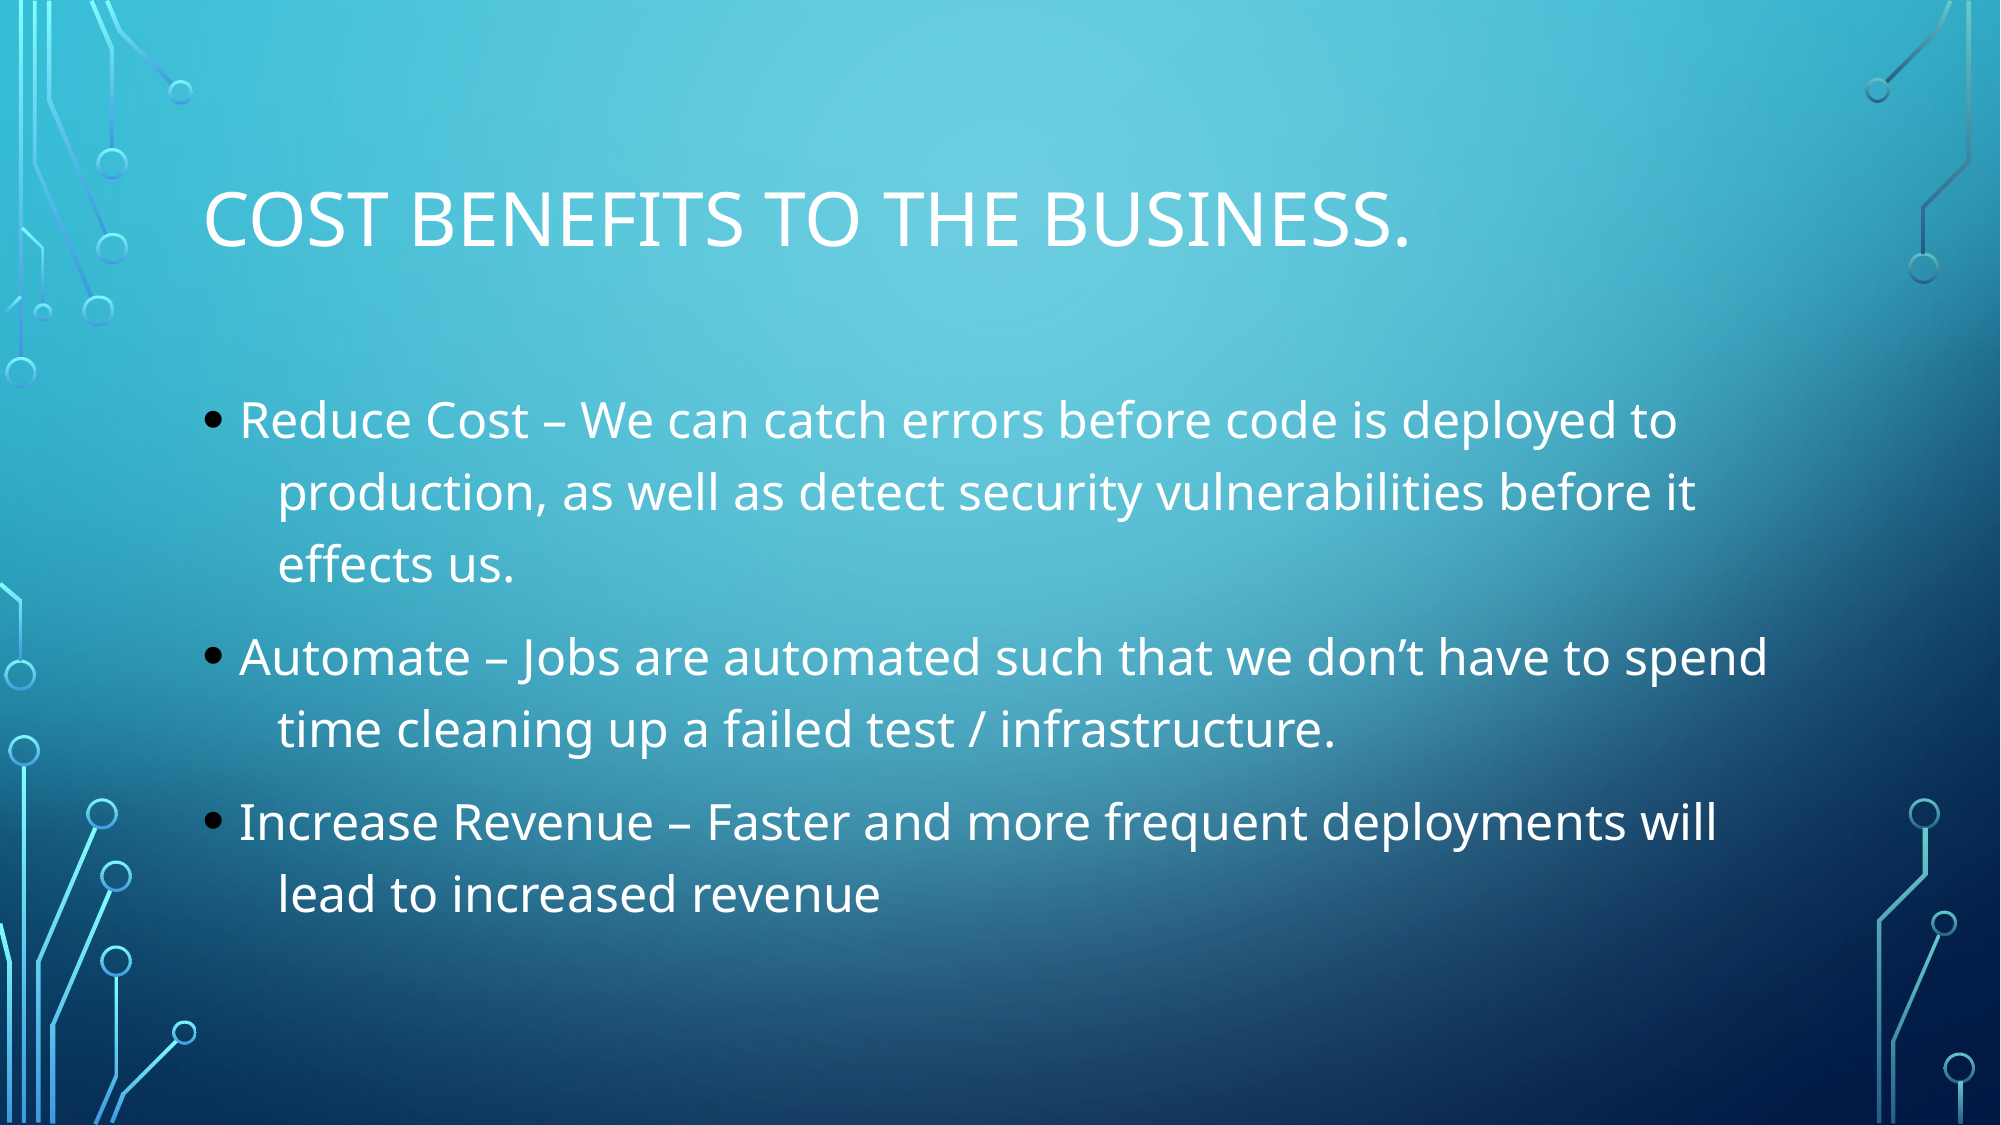

# Cost benefits to the business.
Reduce Cost – We can catch errors before code is deployed to production, as well as detect security vulnerabilities before it effects us.
Automate – Jobs are automated such that we don’t have to spend time cleaning up a failed test / infrastructure.
Increase Revenue – Faster and more frequent deployments will lead to increased revenue